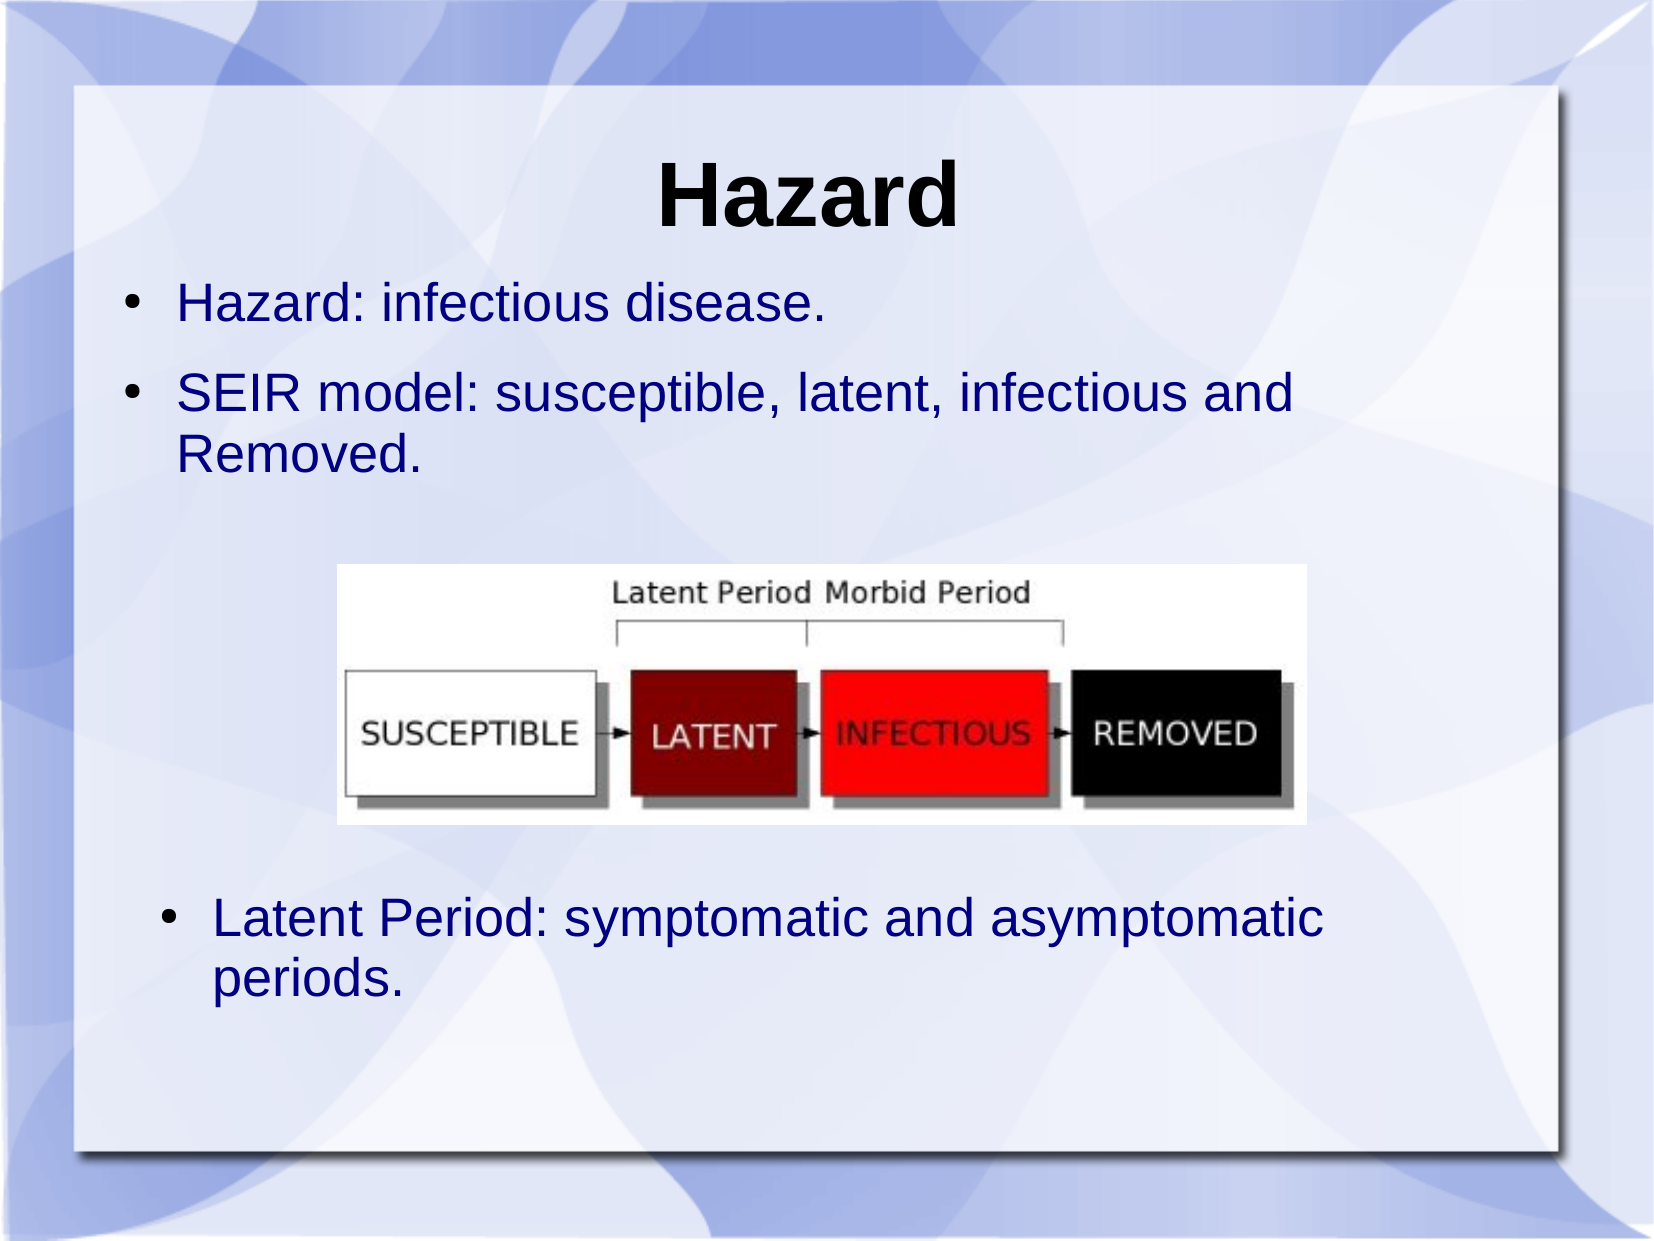

# Hazard
Hazard: infectious disease.
SEIR model: susceptible, latent, infectious and Removed.
Latent Period: symptomatic and asymptomatic periods.